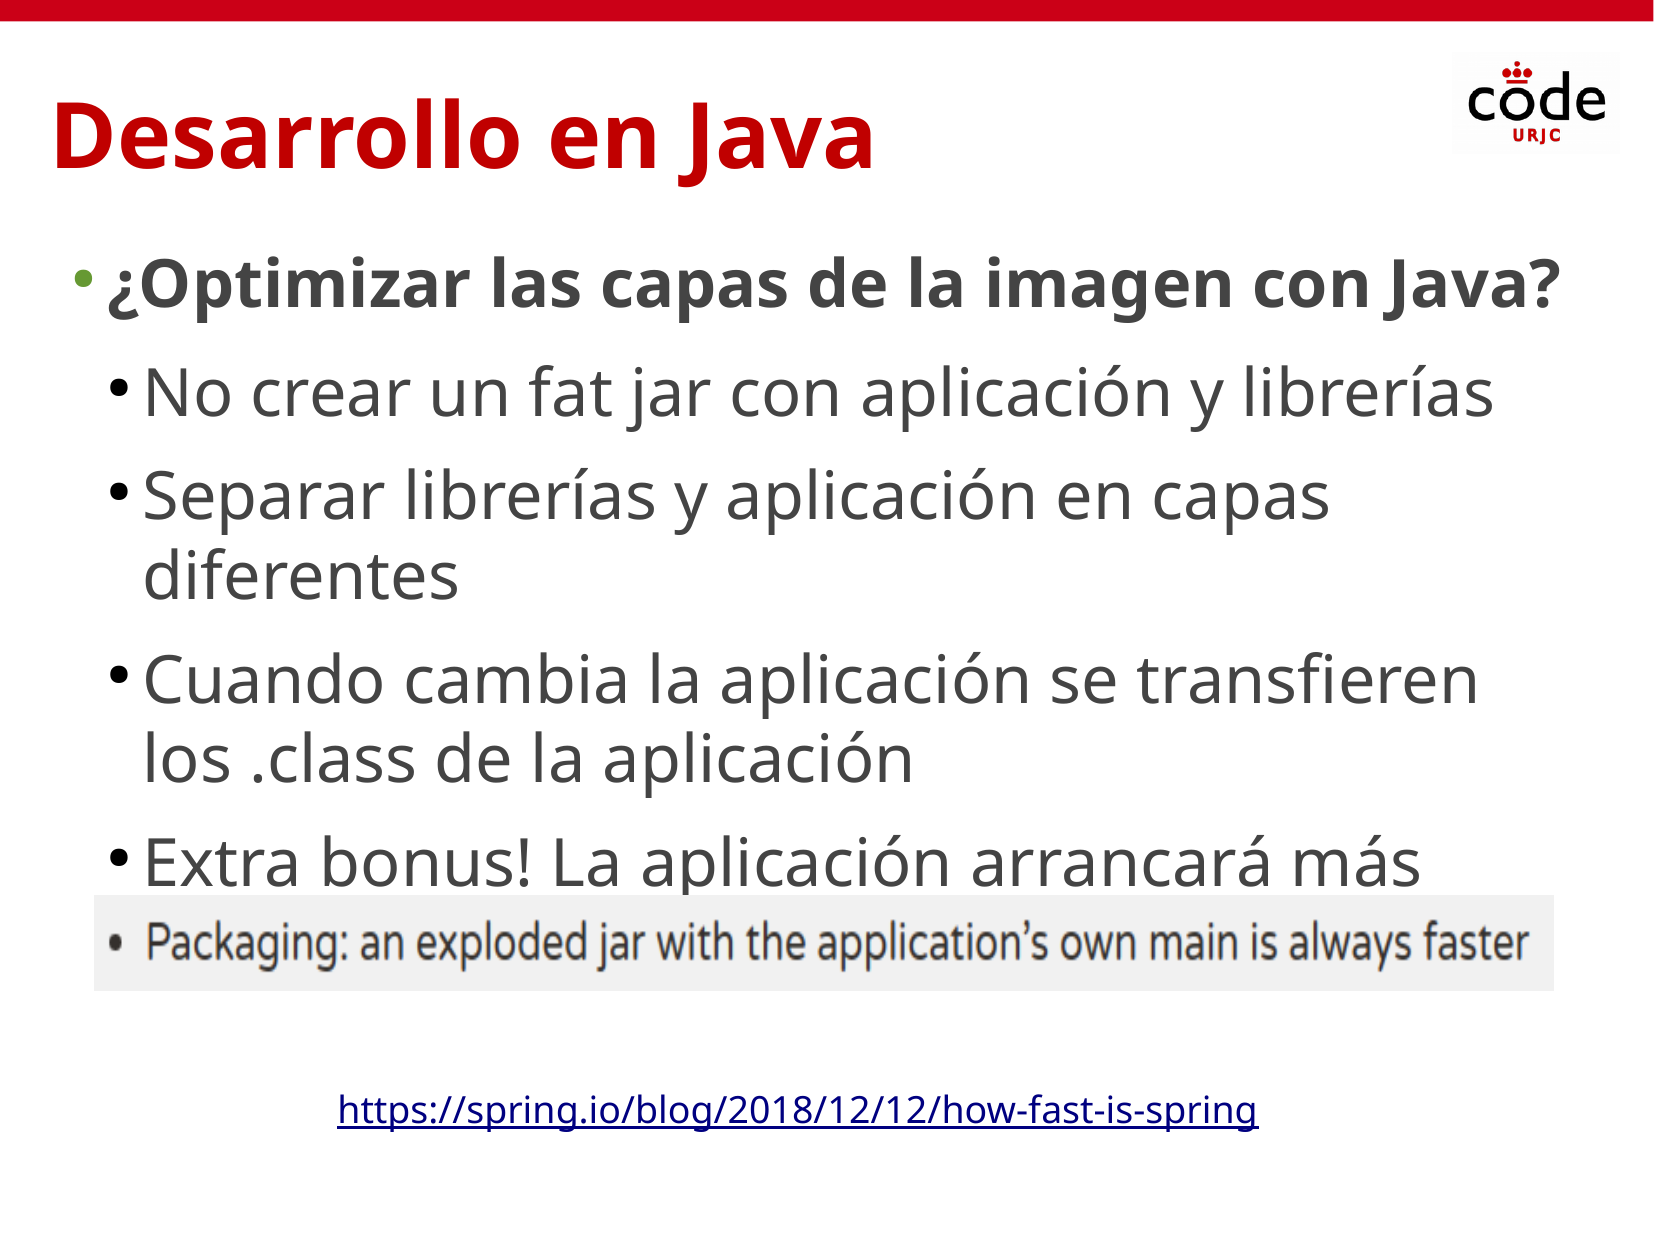

# Desarrollo en Java
¿Optimizar las capas de la imagen con Java?
No crear un fat jar con aplicación y librerías
Separar librerías y aplicación en capas diferentes
Cuando cambia la aplicación se transfieren los .class de la aplicación
Extra bonus! La aplicación arrancará más rápido
https://spring.io/blog/2018/12/12/how-fast-is-spring